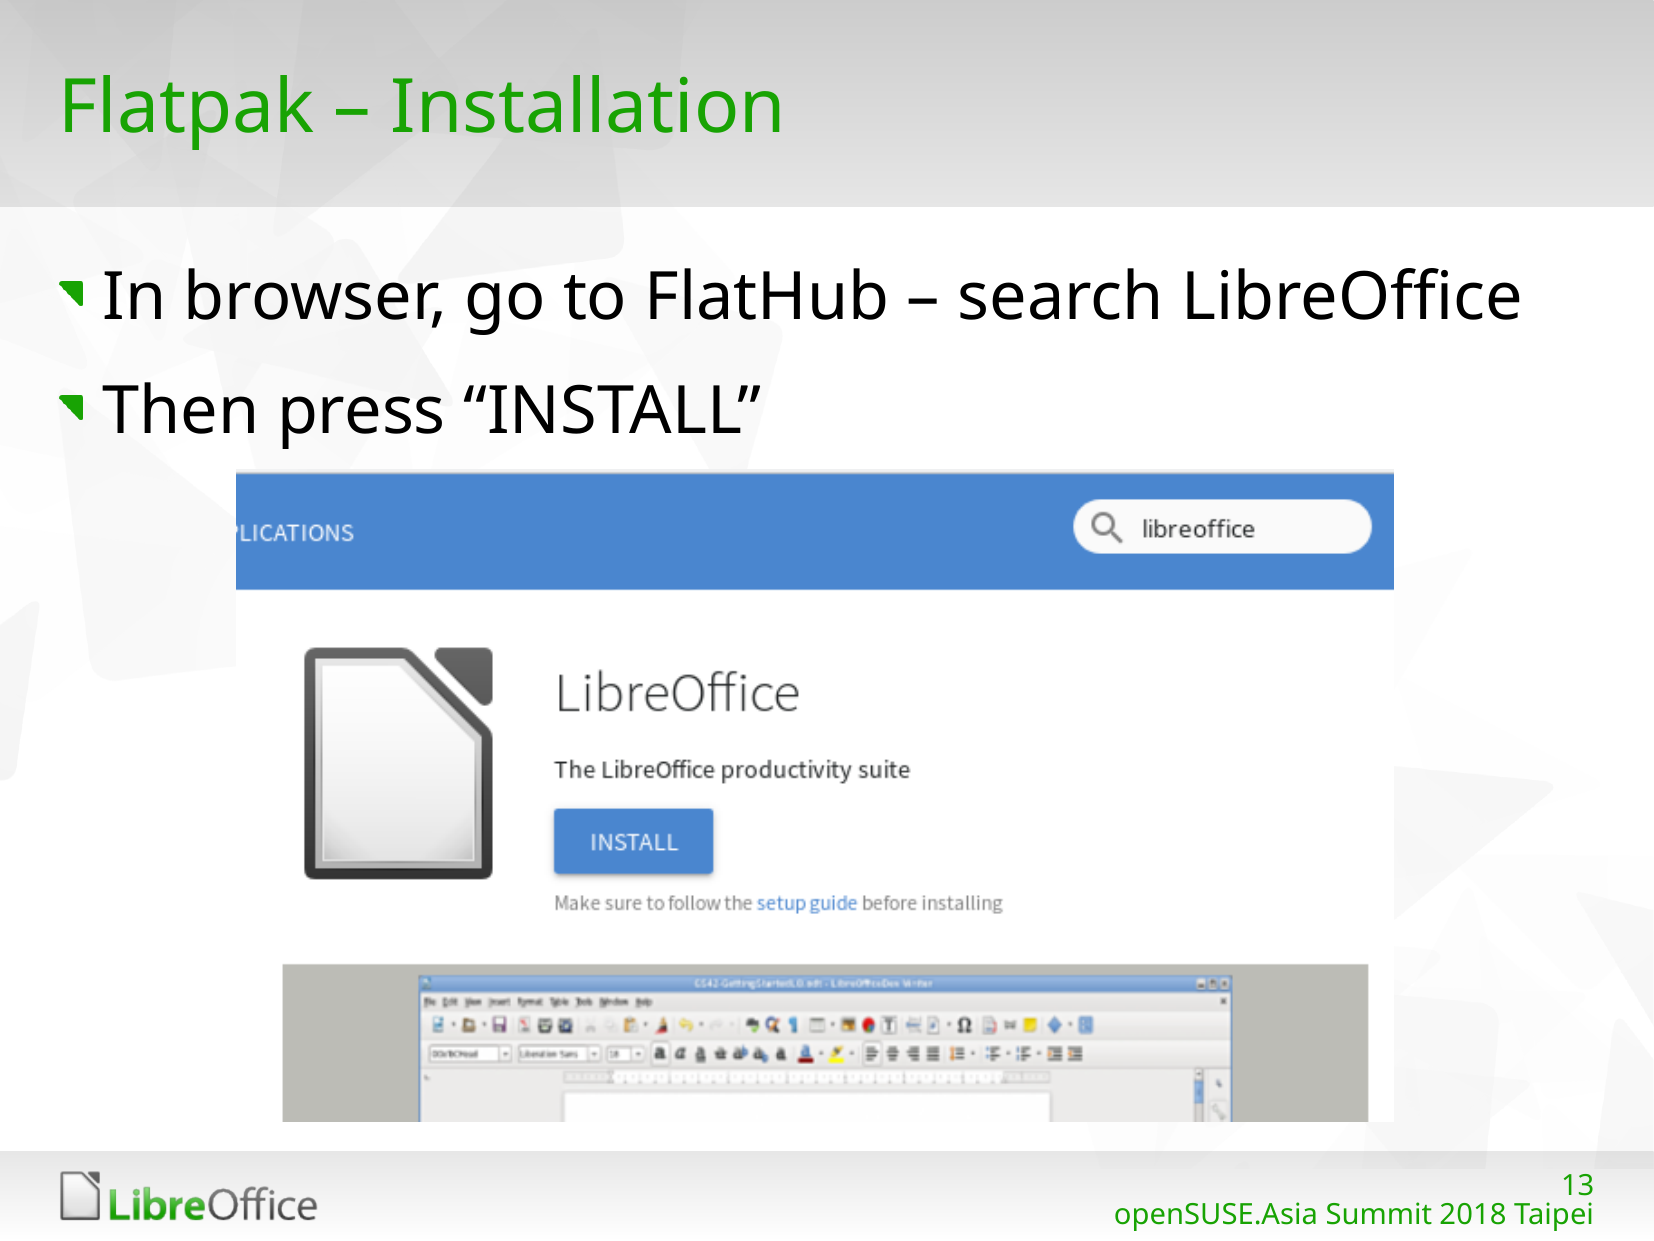

# Flatpak – Installation
In browser, go to FlatHub – search LibreOffice
Then press “INSTALL”
13
openSUSE.Asia Summit 2018 Taipei